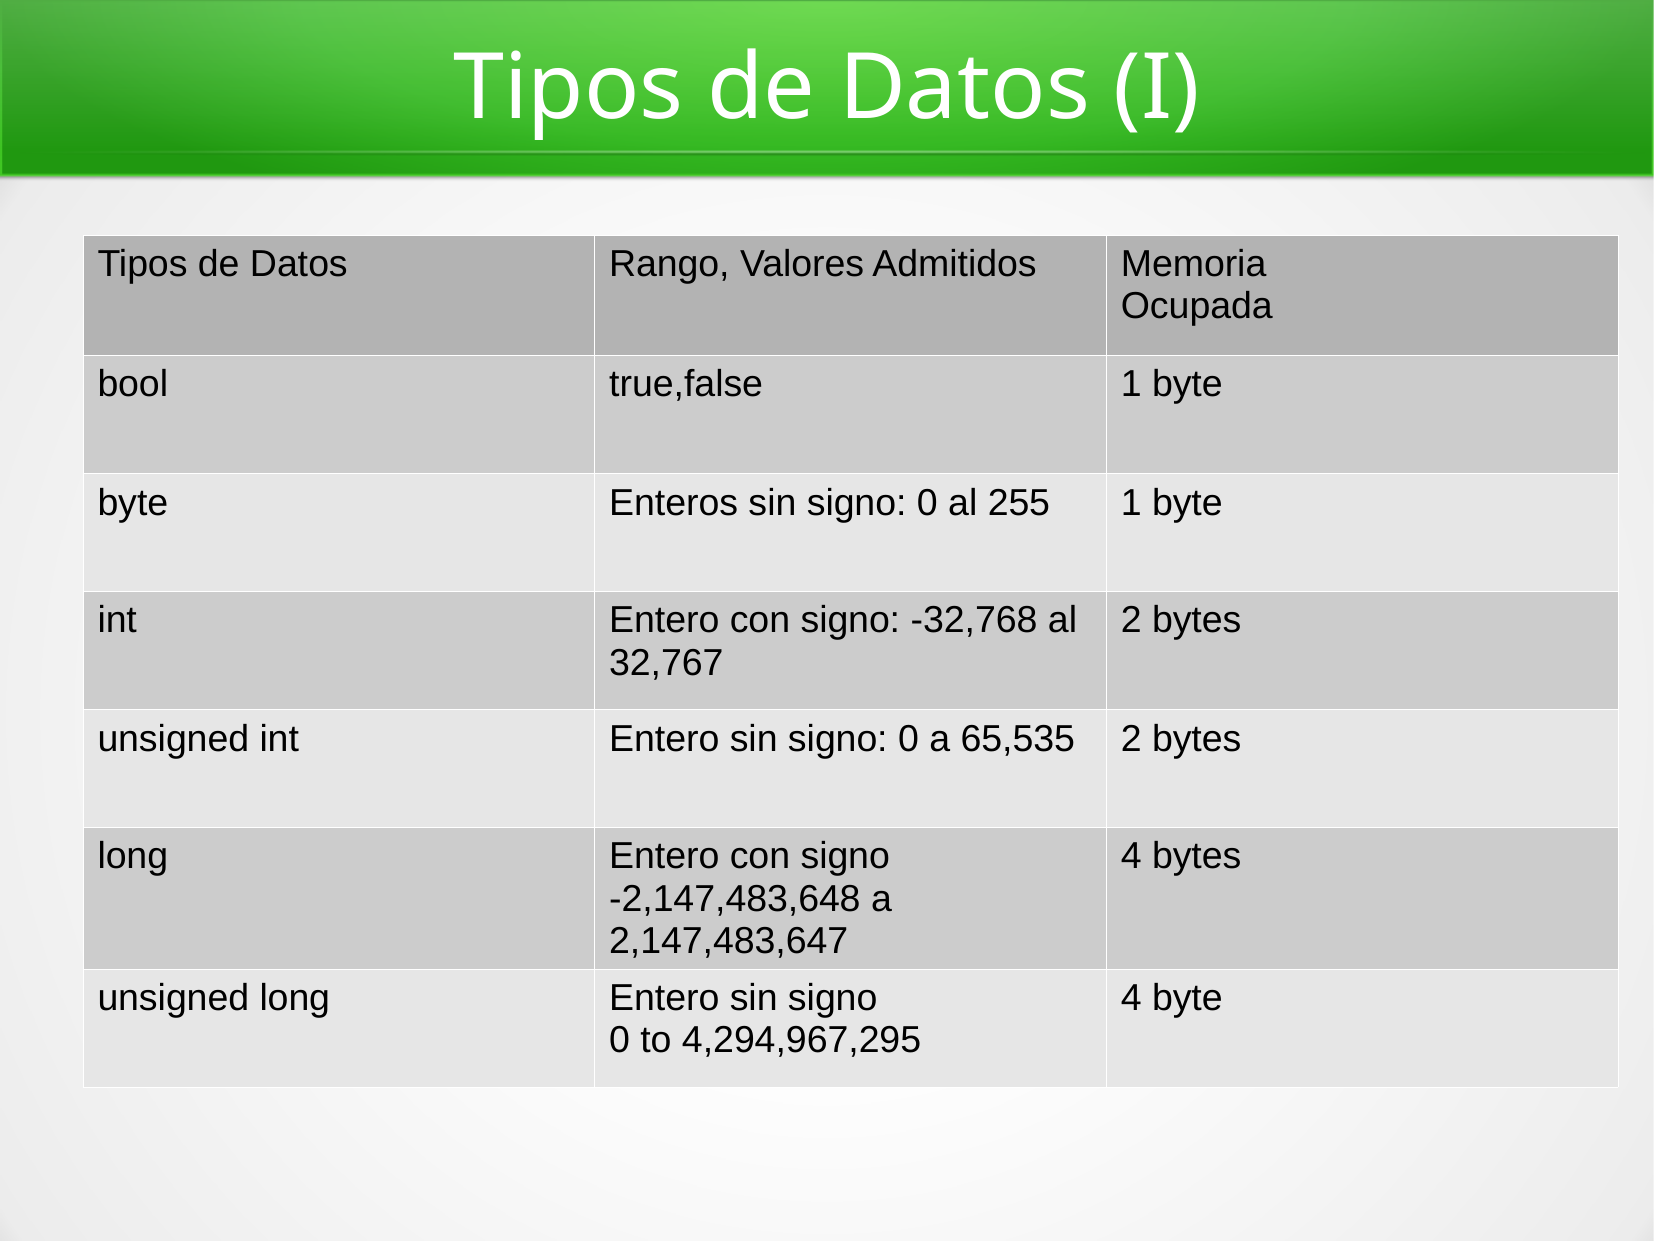

# Tipos de Datos (I)
| Tipos de Datos | Rango, Valores Admitidos | Memoria Ocupada |
| --- | --- | --- |
| bool | true,false | 1 byte |
| byte | Enteros sin signo: 0 al 255 | 1 byte |
| int | Entero con signo: -32,768 al 32,767 | 2 bytes |
| unsigned int | Entero sin signo: 0 a 65,535 | 2 bytes |
| long | Entero con signo -2,147,483,648 a 2,147,483,647 | 4 bytes |
| unsigned long | Entero sin signo 0 to 4,294,967,295 | 4 byte |